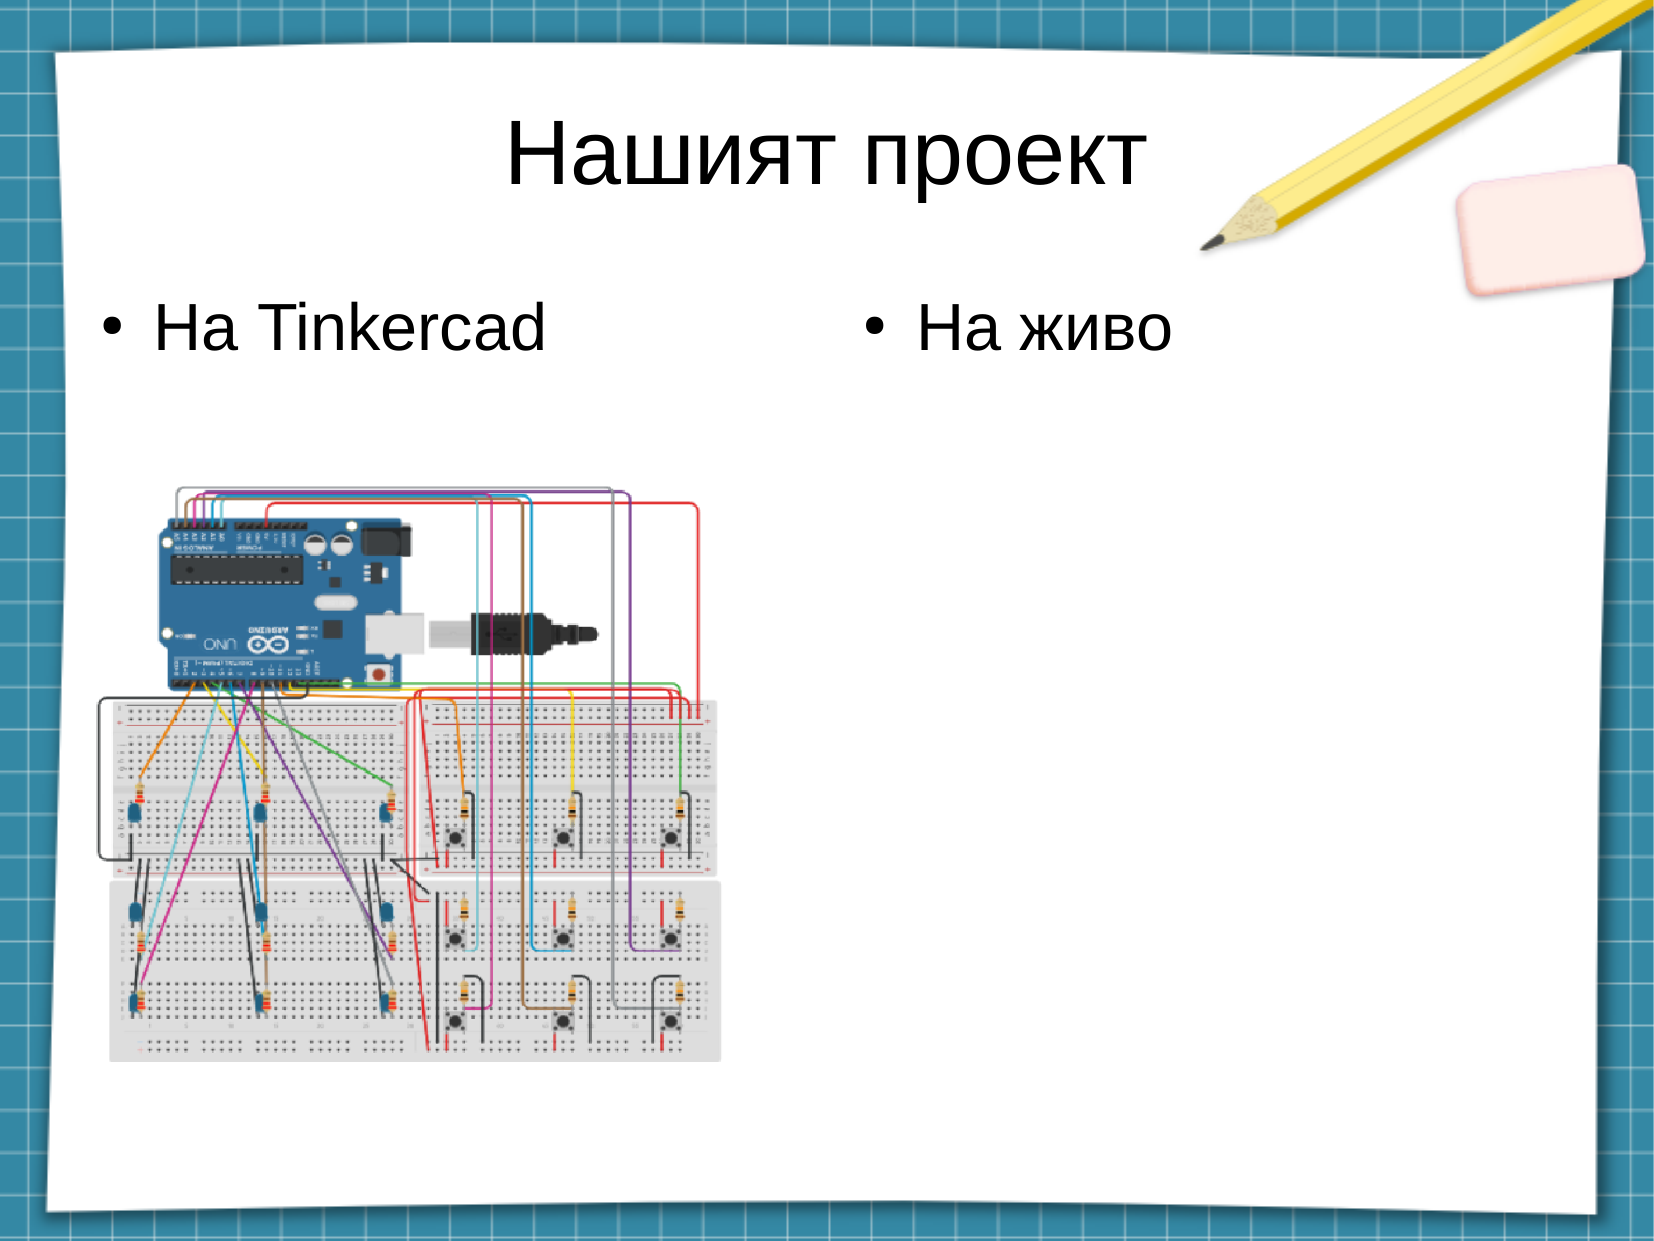

# Нашият проект
На Tinkercad
На живо